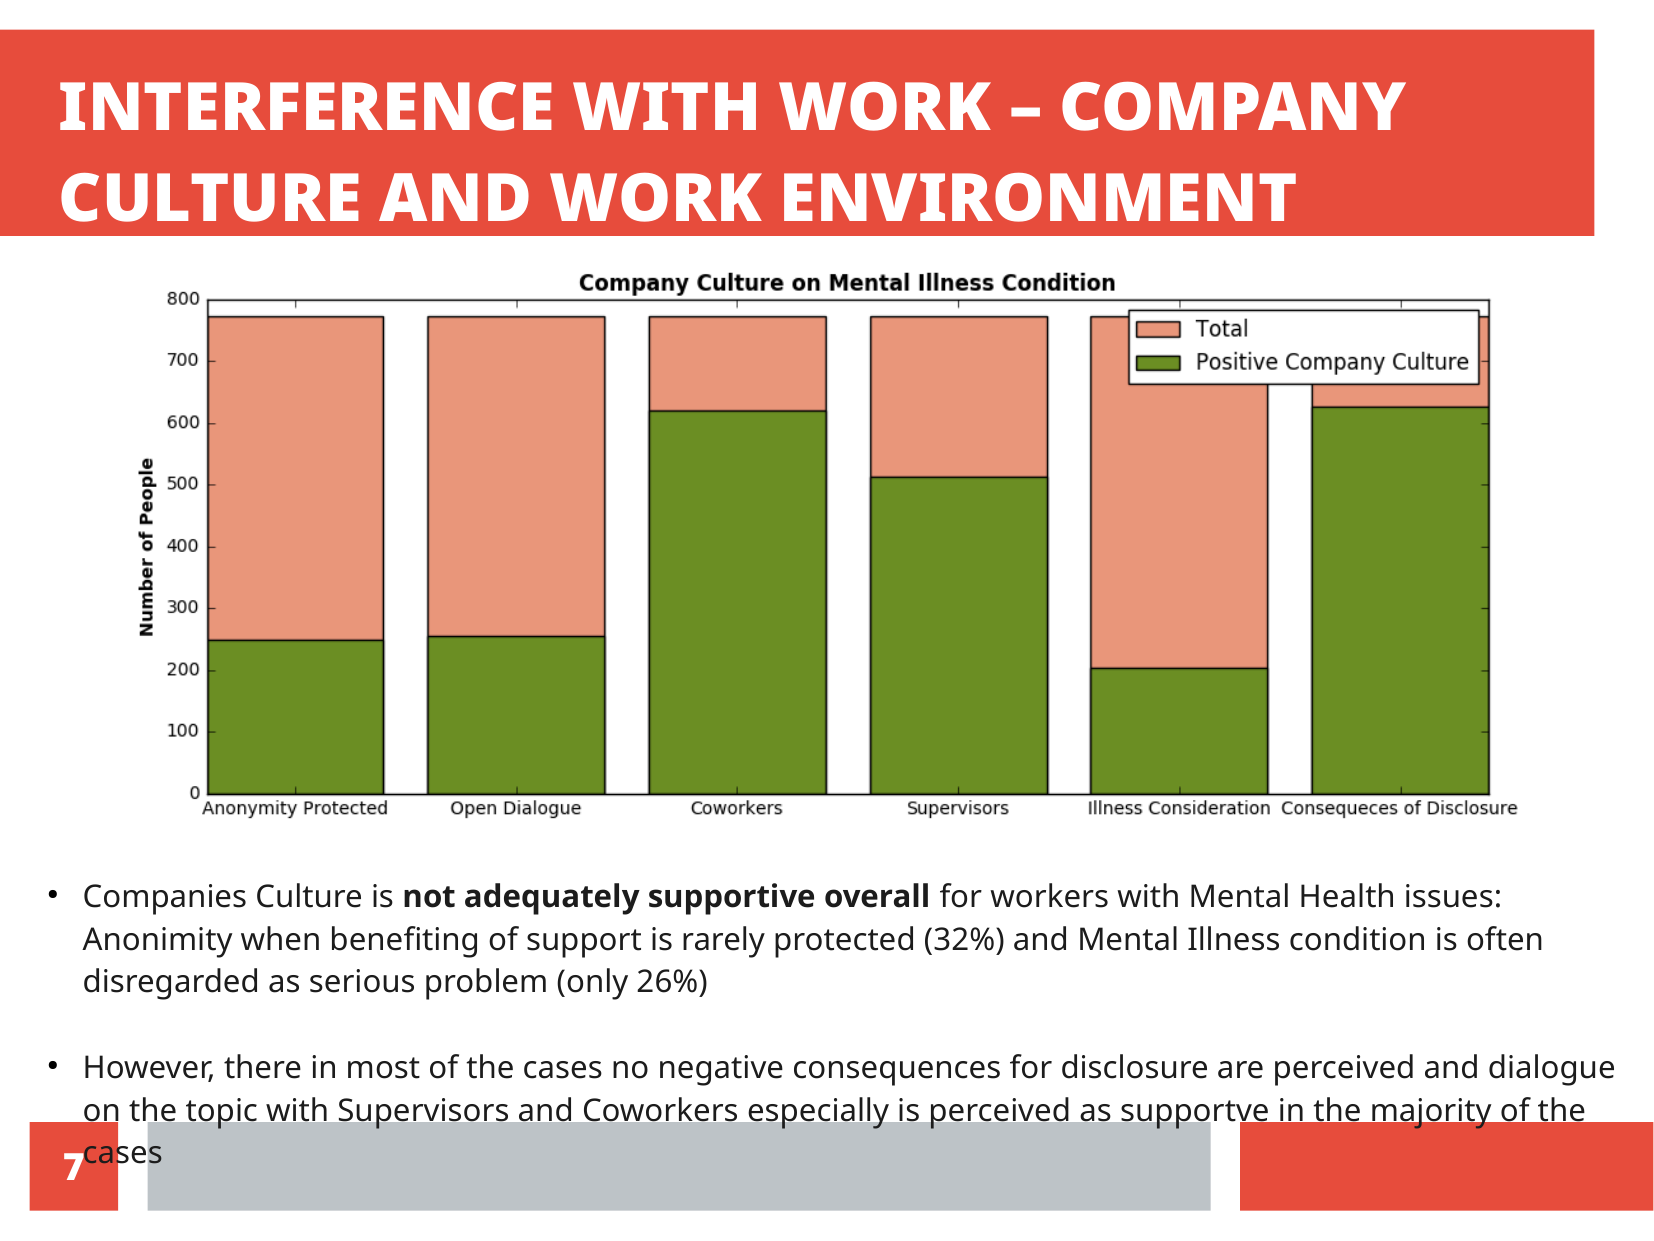

# INTERFERENCE WITH WORK – COMPANY CULTURE AND WORK ENVIRONMENT
Companies Culture is not adequately supportive overall for workers with Mental Health issues: Anonimity when benefiting of support is rarely protected (32%) and Mental Illness condition is often disregarded as serious problem (only 26%)
However, there in most of the cases no negative consequences for disclosure are perceived and dialogue on the topic with Supervisors and Coworkers especially is perceived as supportve in the majority of the cases
7